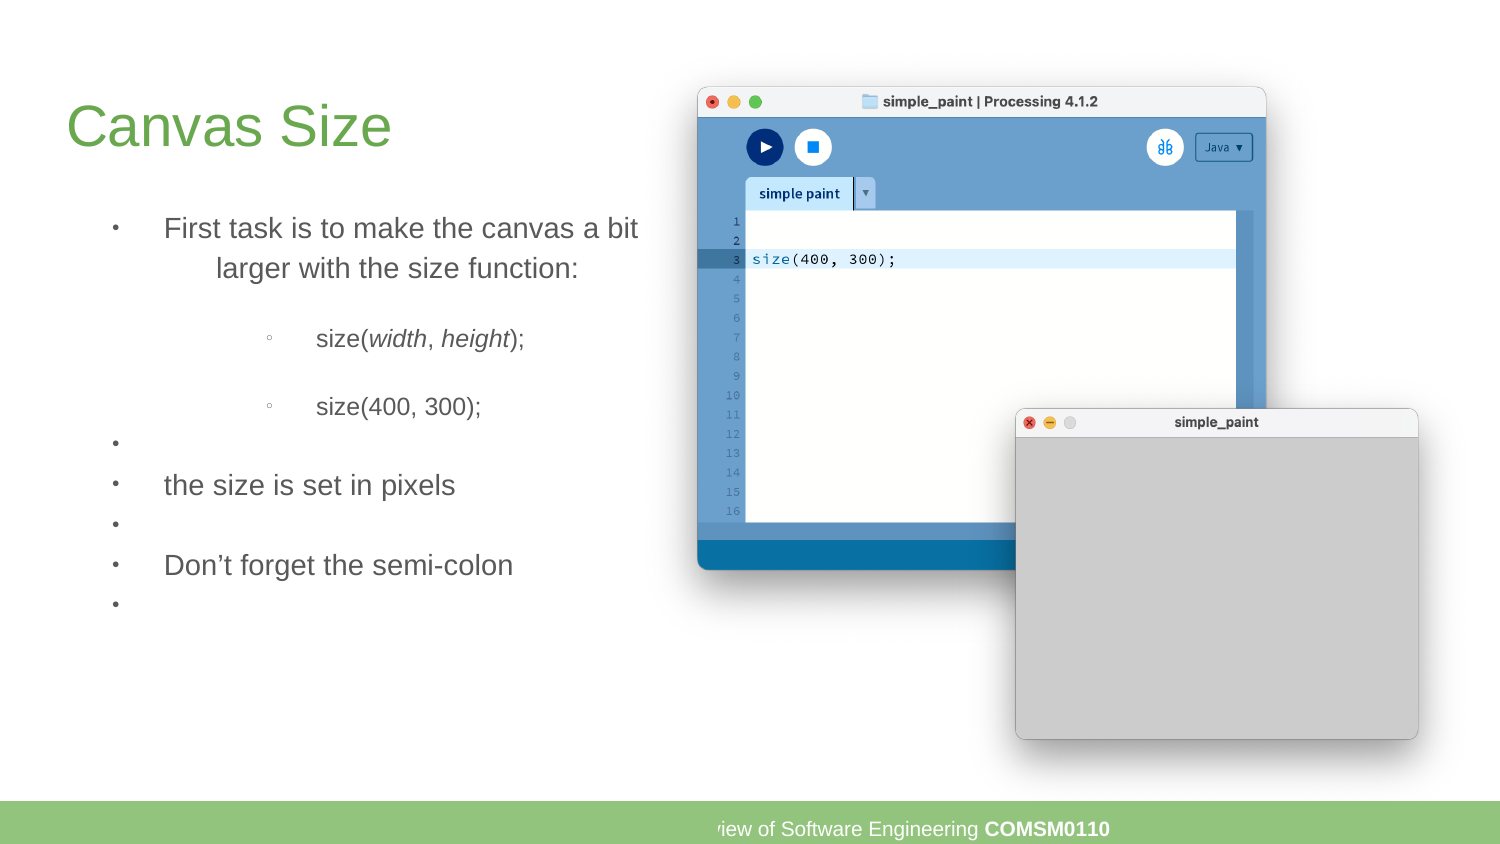

# Canvas Size
First task is to make the canvas a bit larger with the size function:
size(width, height);
size(400, 300);
the size is set in pixels
Don’t forget the semi-colon